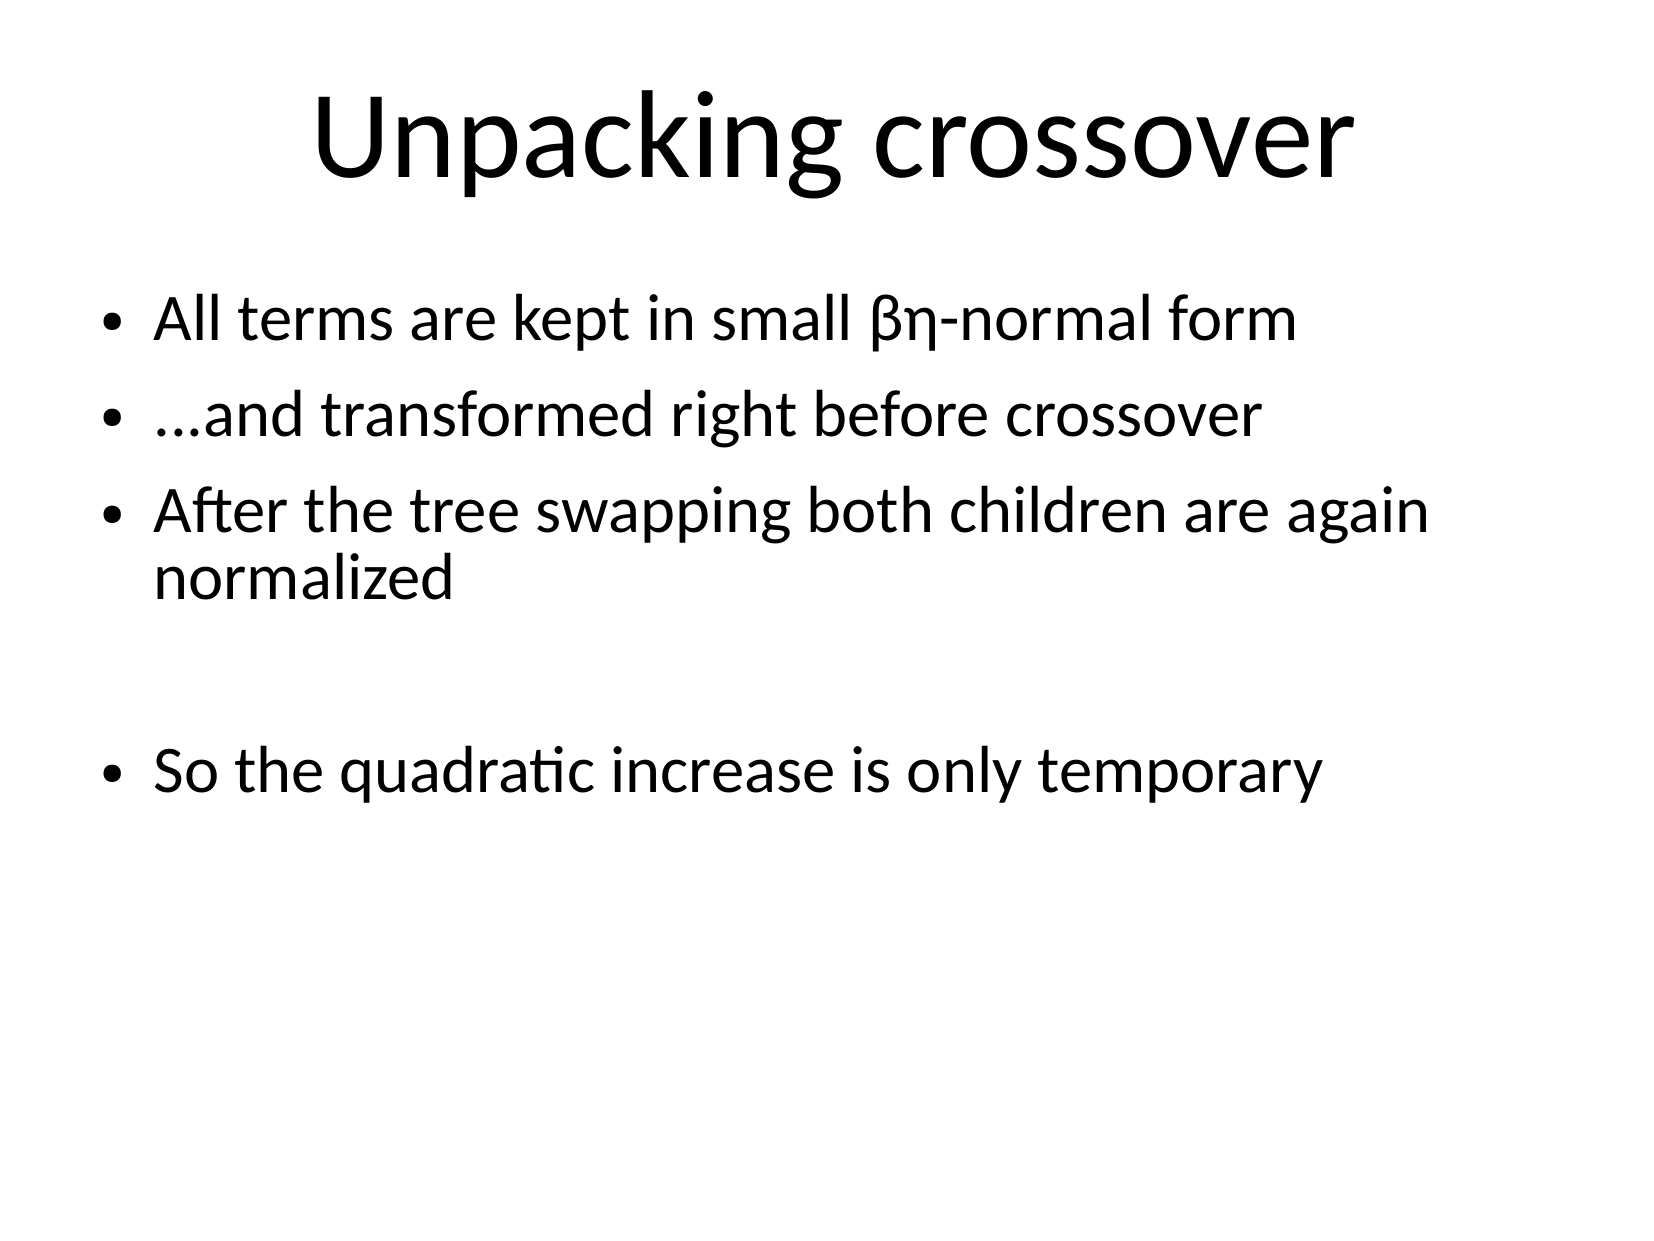

# Unpacking crossover
All terms are kept in small βη-normal form
...and transformed right before crossover
After the tree swapping both children are again normalized
So the quadratic increase is only temporary